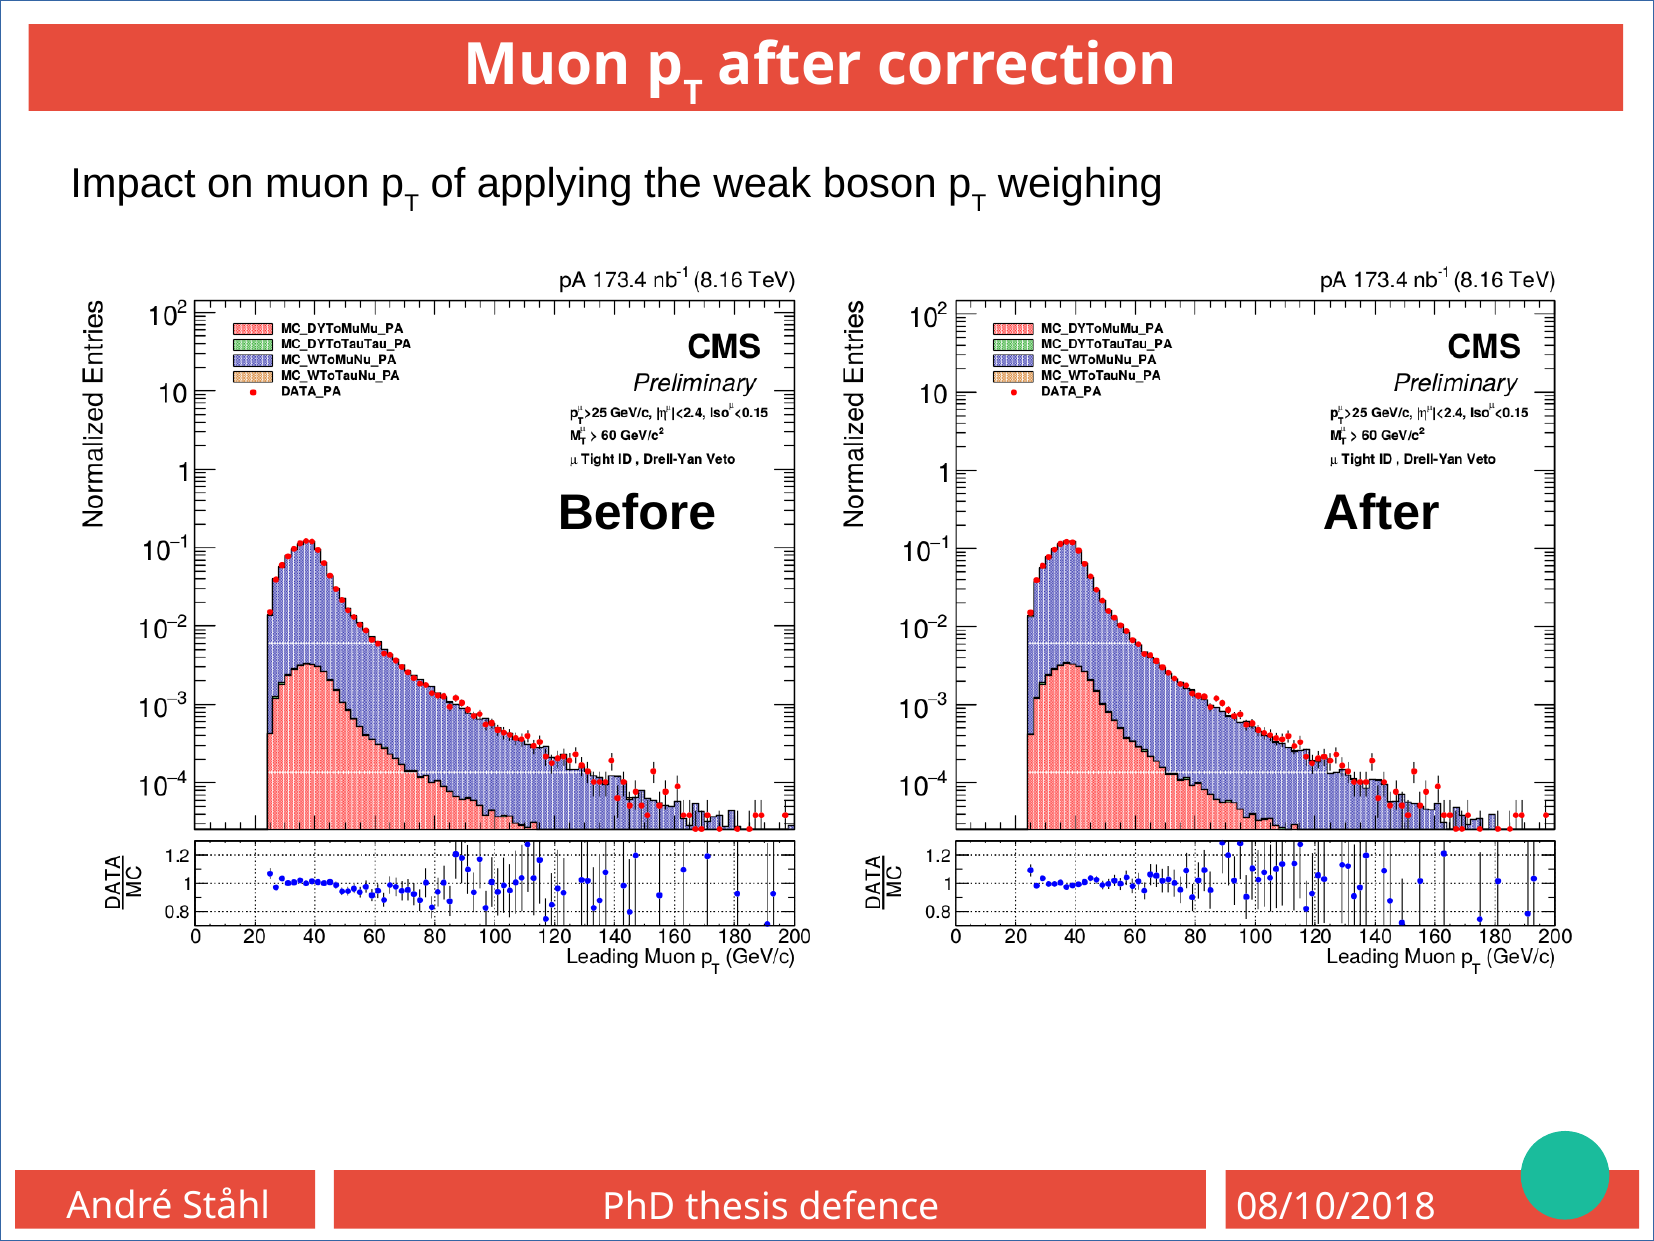

# Muon pT after correction
Impact on muon pT of applying the weak boson pT weighing
Before
After
08/10/2018